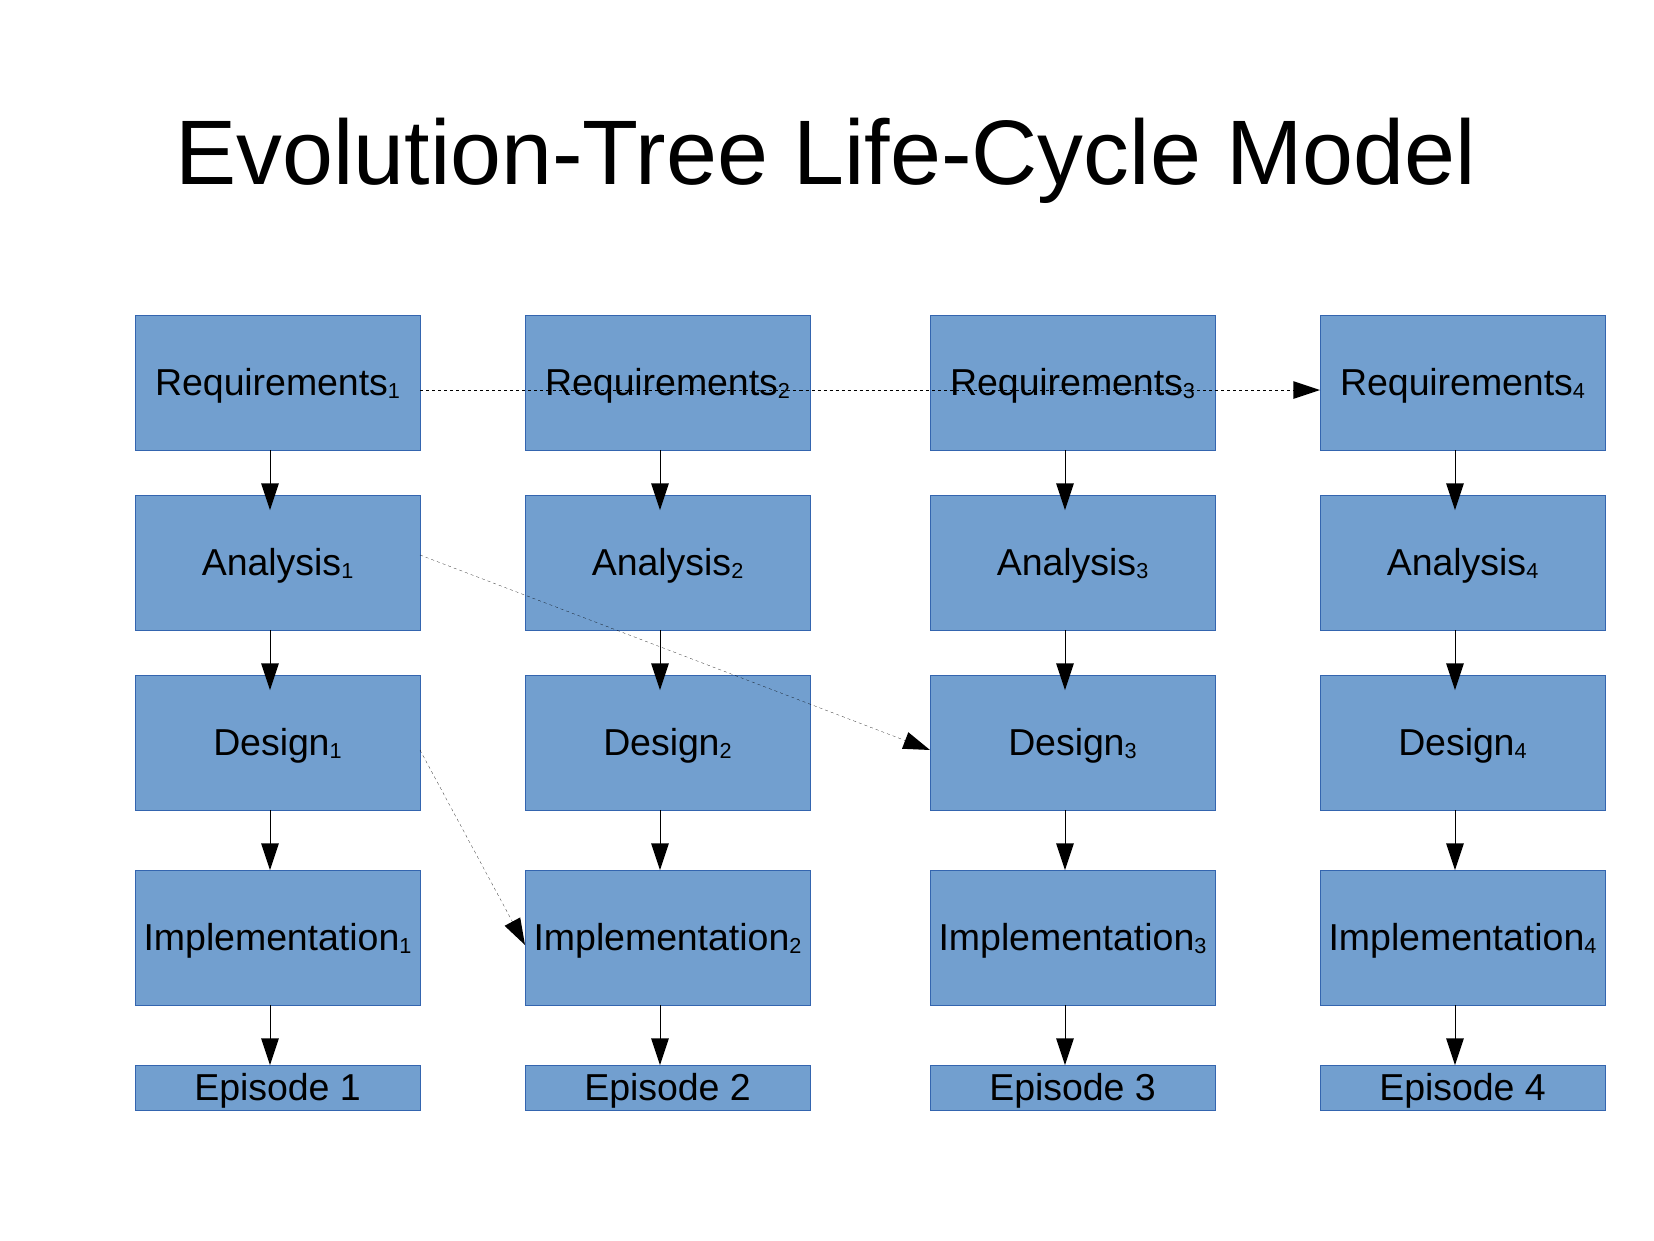

# Evolution-Tree Life-Cycle Model
Requirements1
Requirements2
Requirements3
Requirements4
Analysis1
Analysis2
Analysis3
Analysis4
Design1
Design2
Design3
Design4
Implementation1
Implementation2
Implementation3
Implementation4
Episode 1
Episode 2
Episode 3
Episode 4